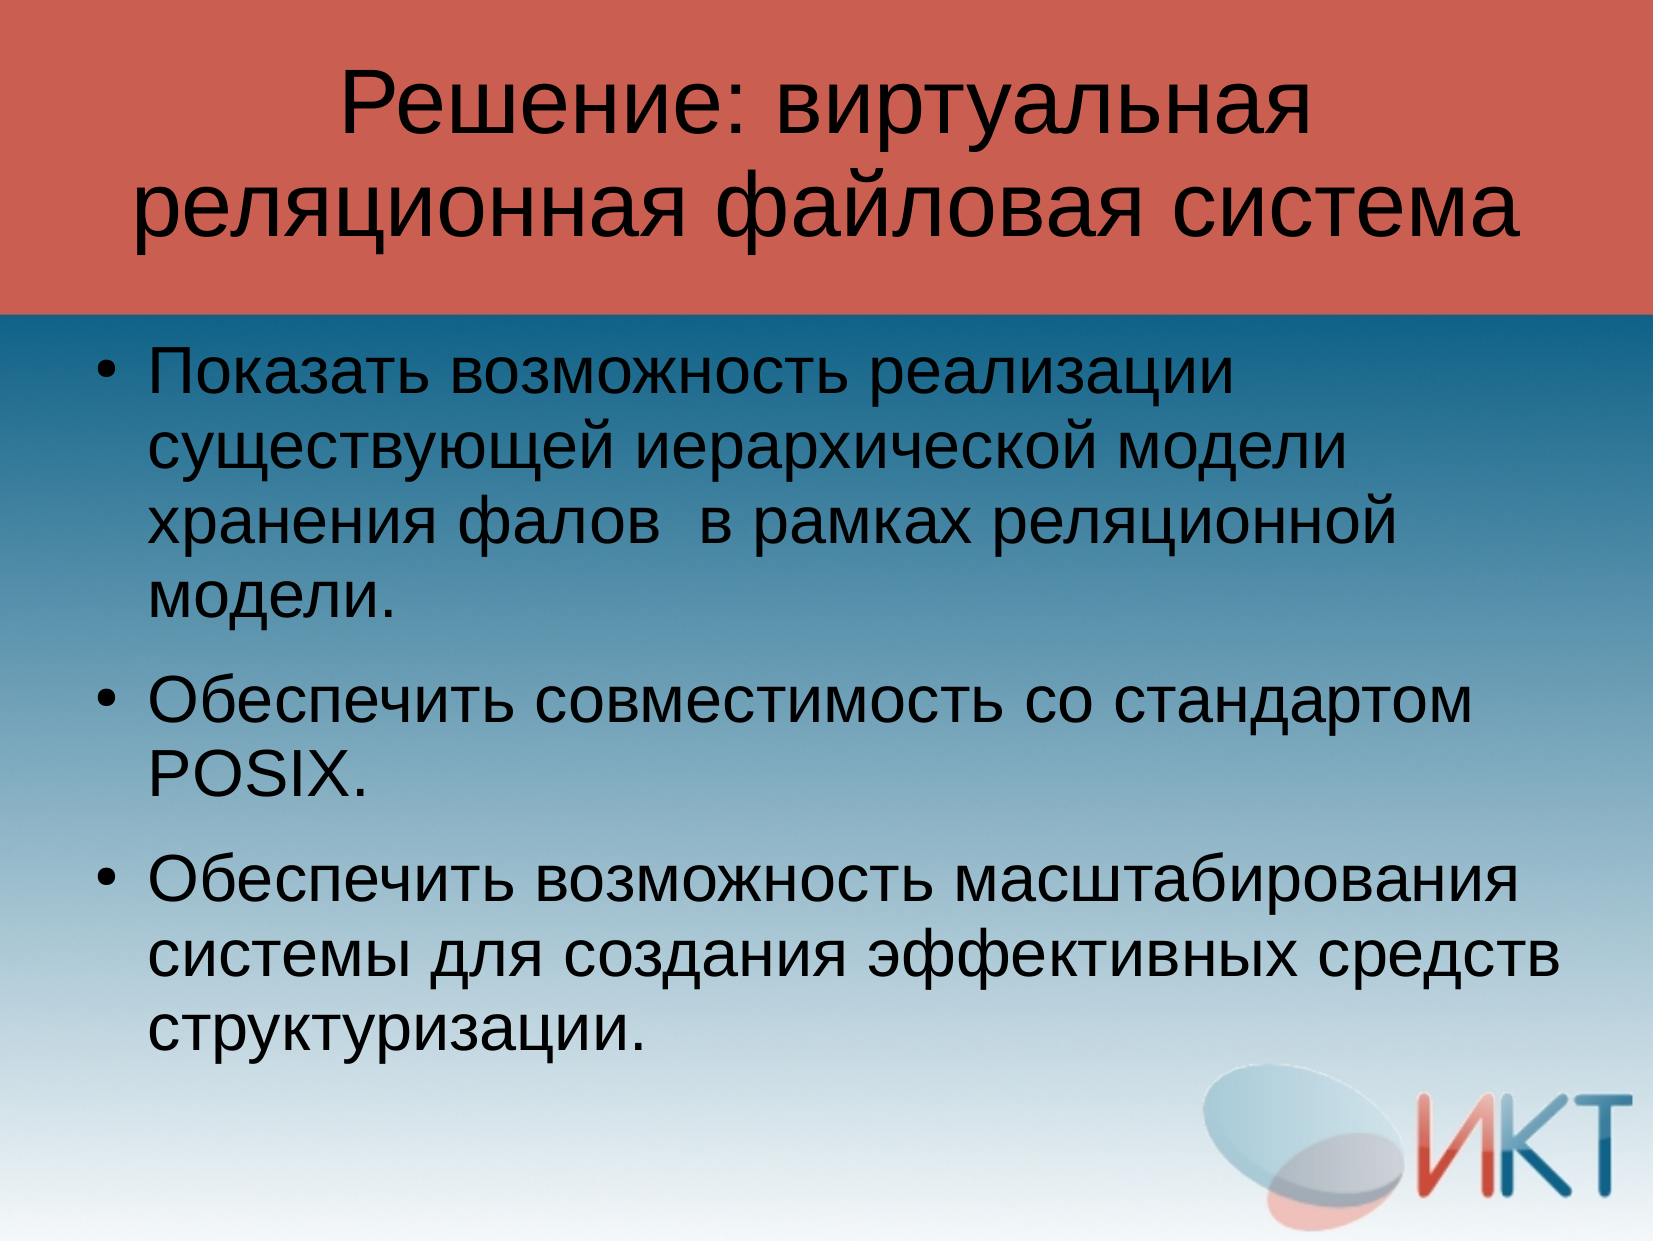

# Решение: виртуальная реляционная файловая система
Показать возможность реализации существующей иерархической модели хранения фалов в рамках реляционной модели.
Обеспечить совместимость со стандартом POSIX.
Обеспечить возможность масштабирования системы для создания эффективных средств структуризации.